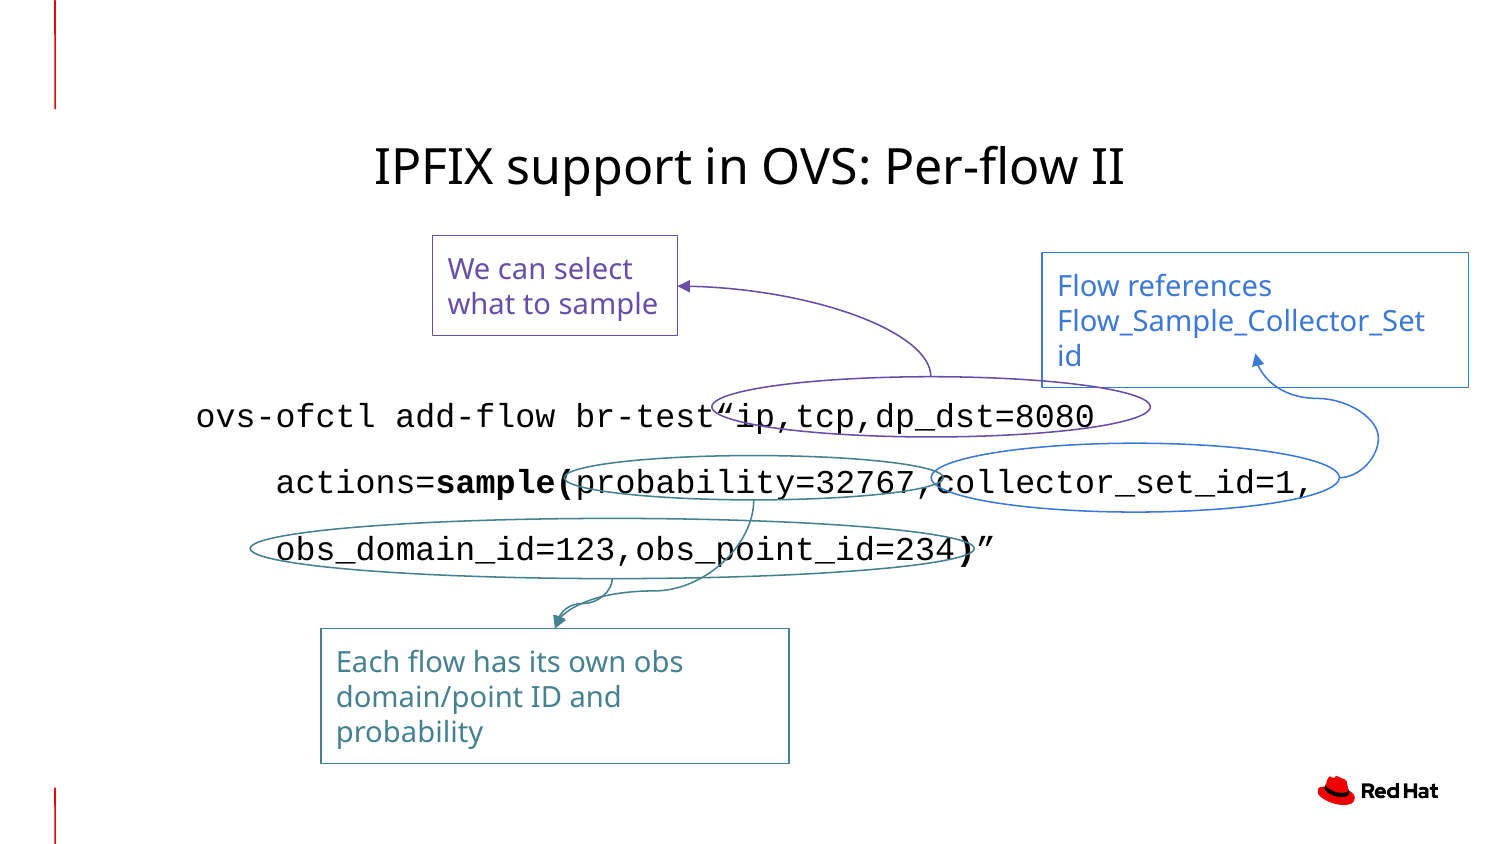

# IPFIX support in OVS: Per-flow II
We can select what to sample
Flow references Flow_Sample_Collector_Set id
ovs-ofctl add-flow br-test“ip,tcp,dp_dst=8080
 actions=sample(probability=32767,collector_set_id=1,
 obs_domain_id=123,obs_point_id=234)”
Each flow has its own obs domain/point ID and probability